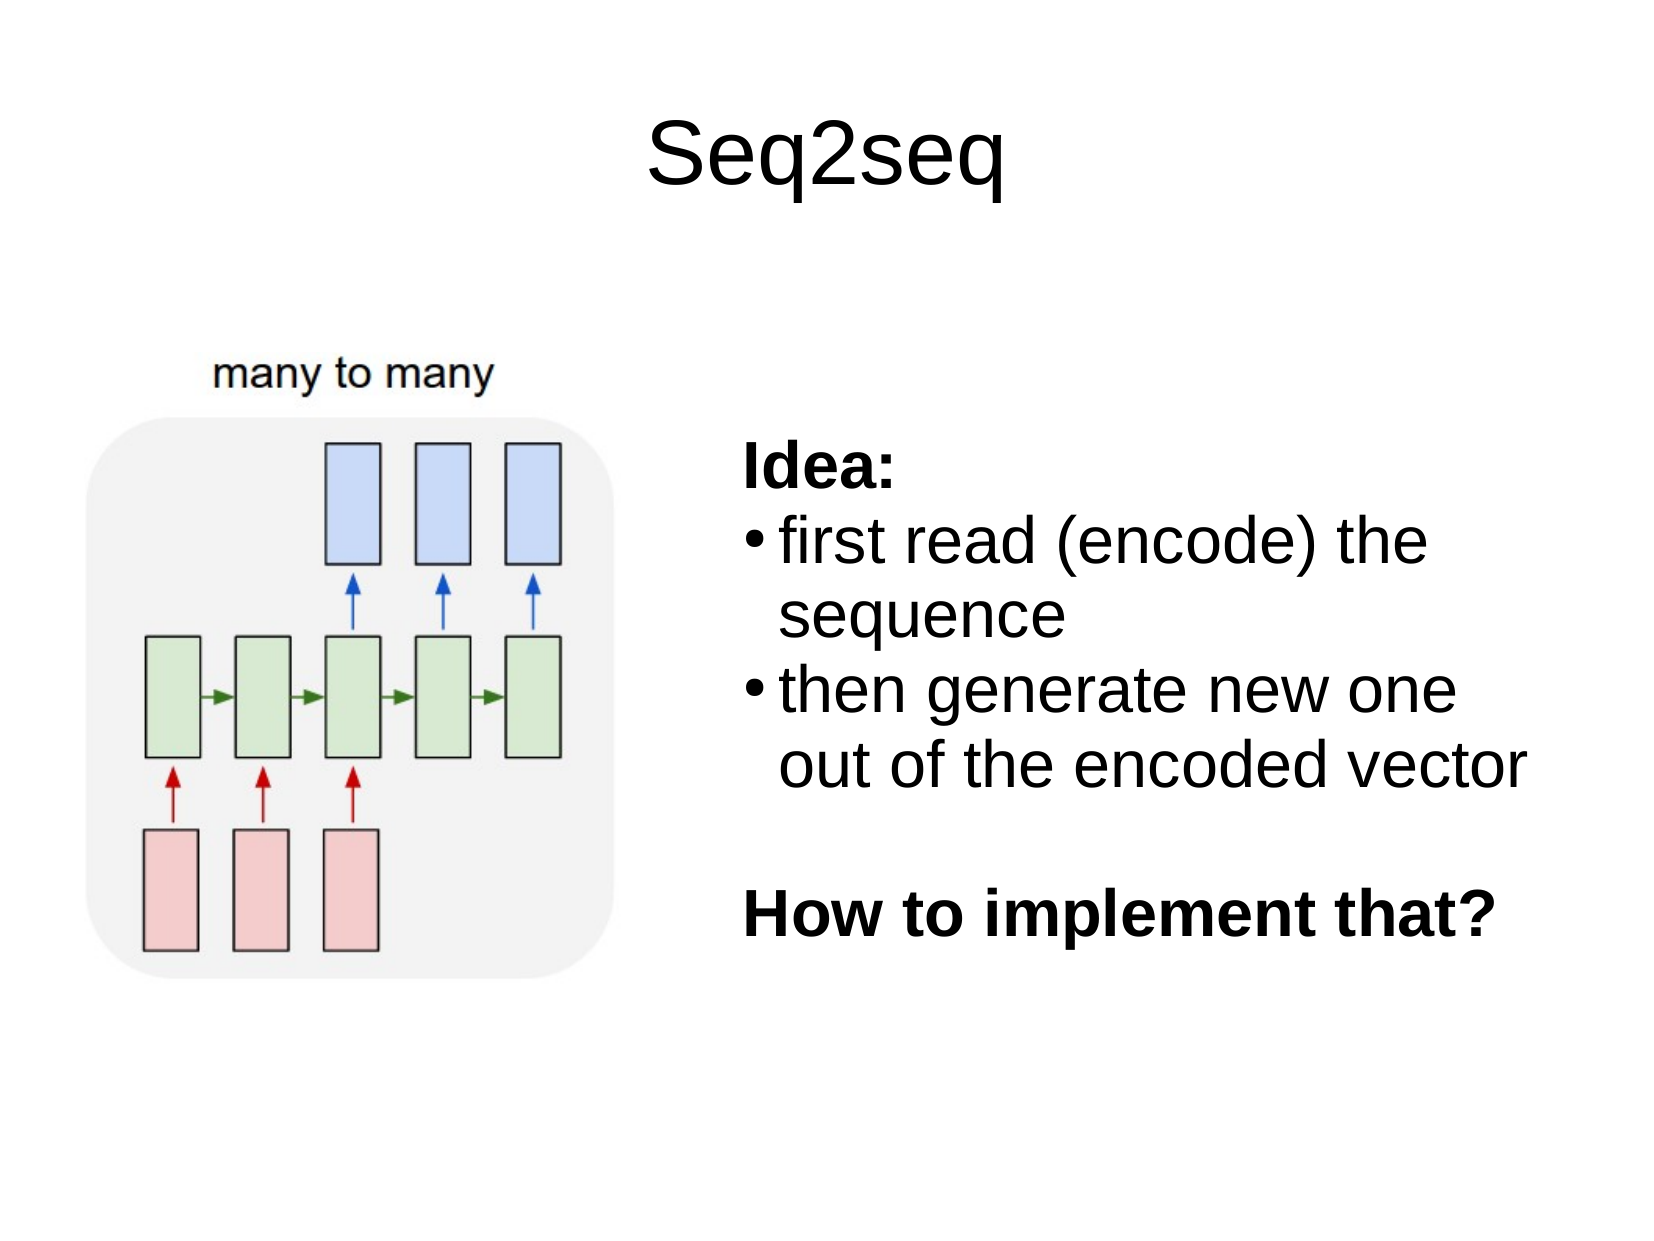

# Seq2seq
Idea:
first read (encode) the sequence
then generate new one out of the encoded vector
How to implement that?